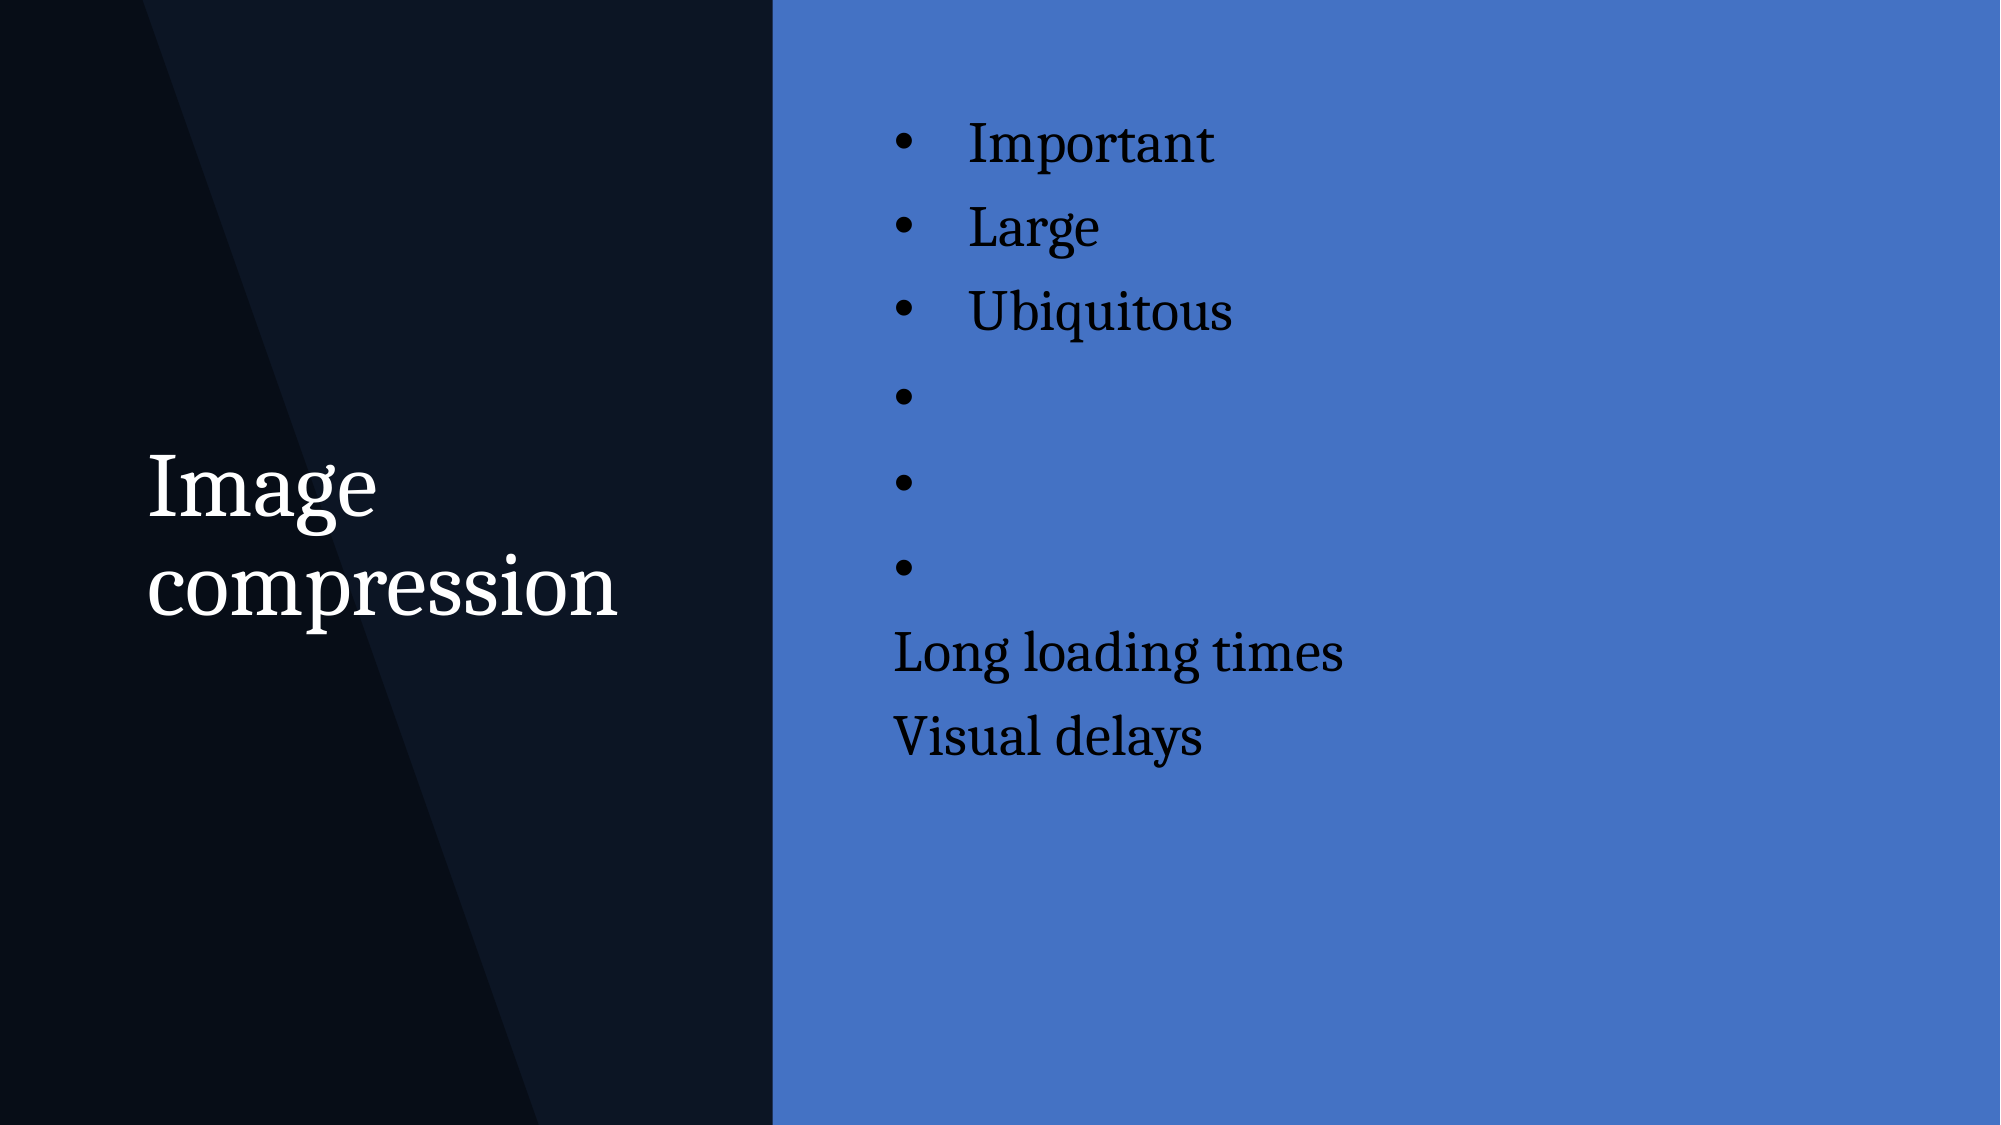

# Image compression
Important
Large
Ubiquitous
Long loading times
Visual delays